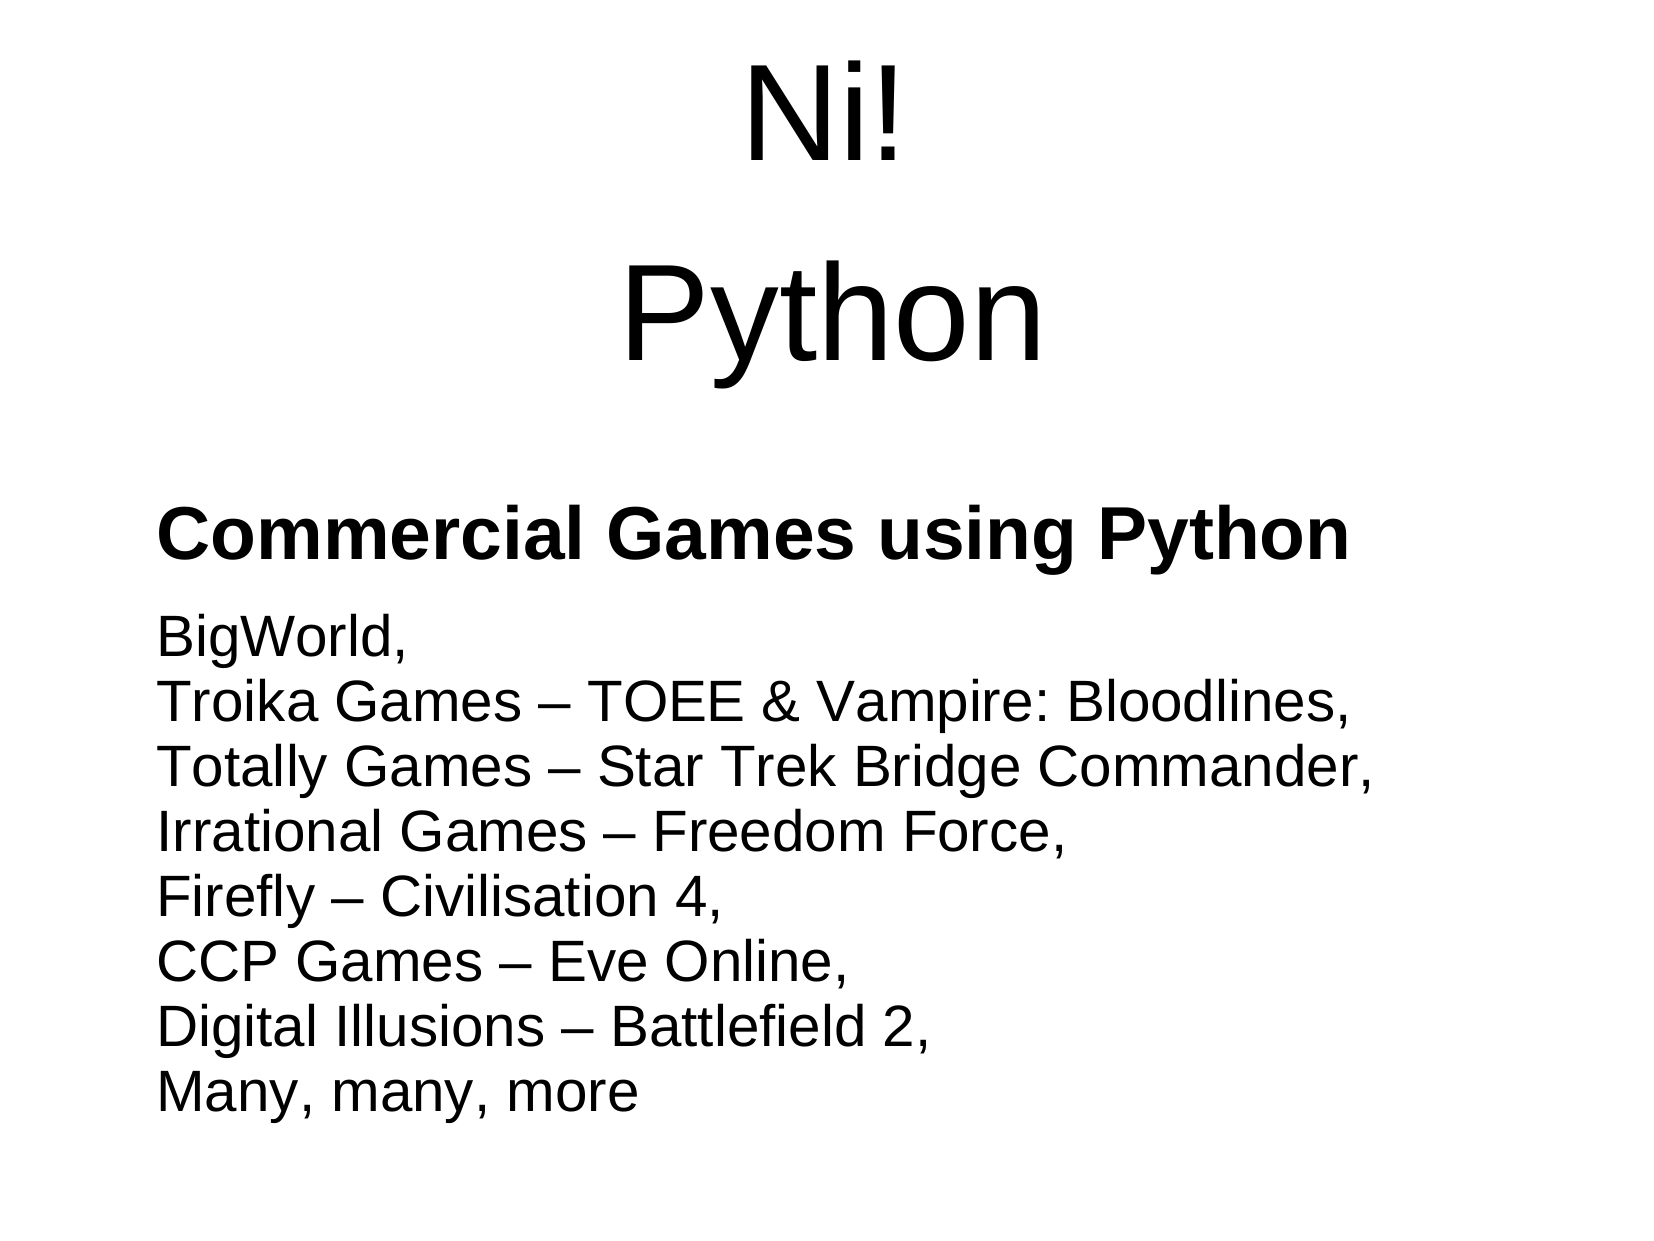

# Ni!
Python
Commercial Games using Python
BigWorld,
Troika Games – TOEE & Vampire: Bloodlines,
Totally Games – Star Trek Bridge Commander,
Irrational Games – Freedom Force,
Firefly – Civilisation 4,
CCP Games – Eve Online,
Digital Illusions – Battlefield 2,
Many, many, more